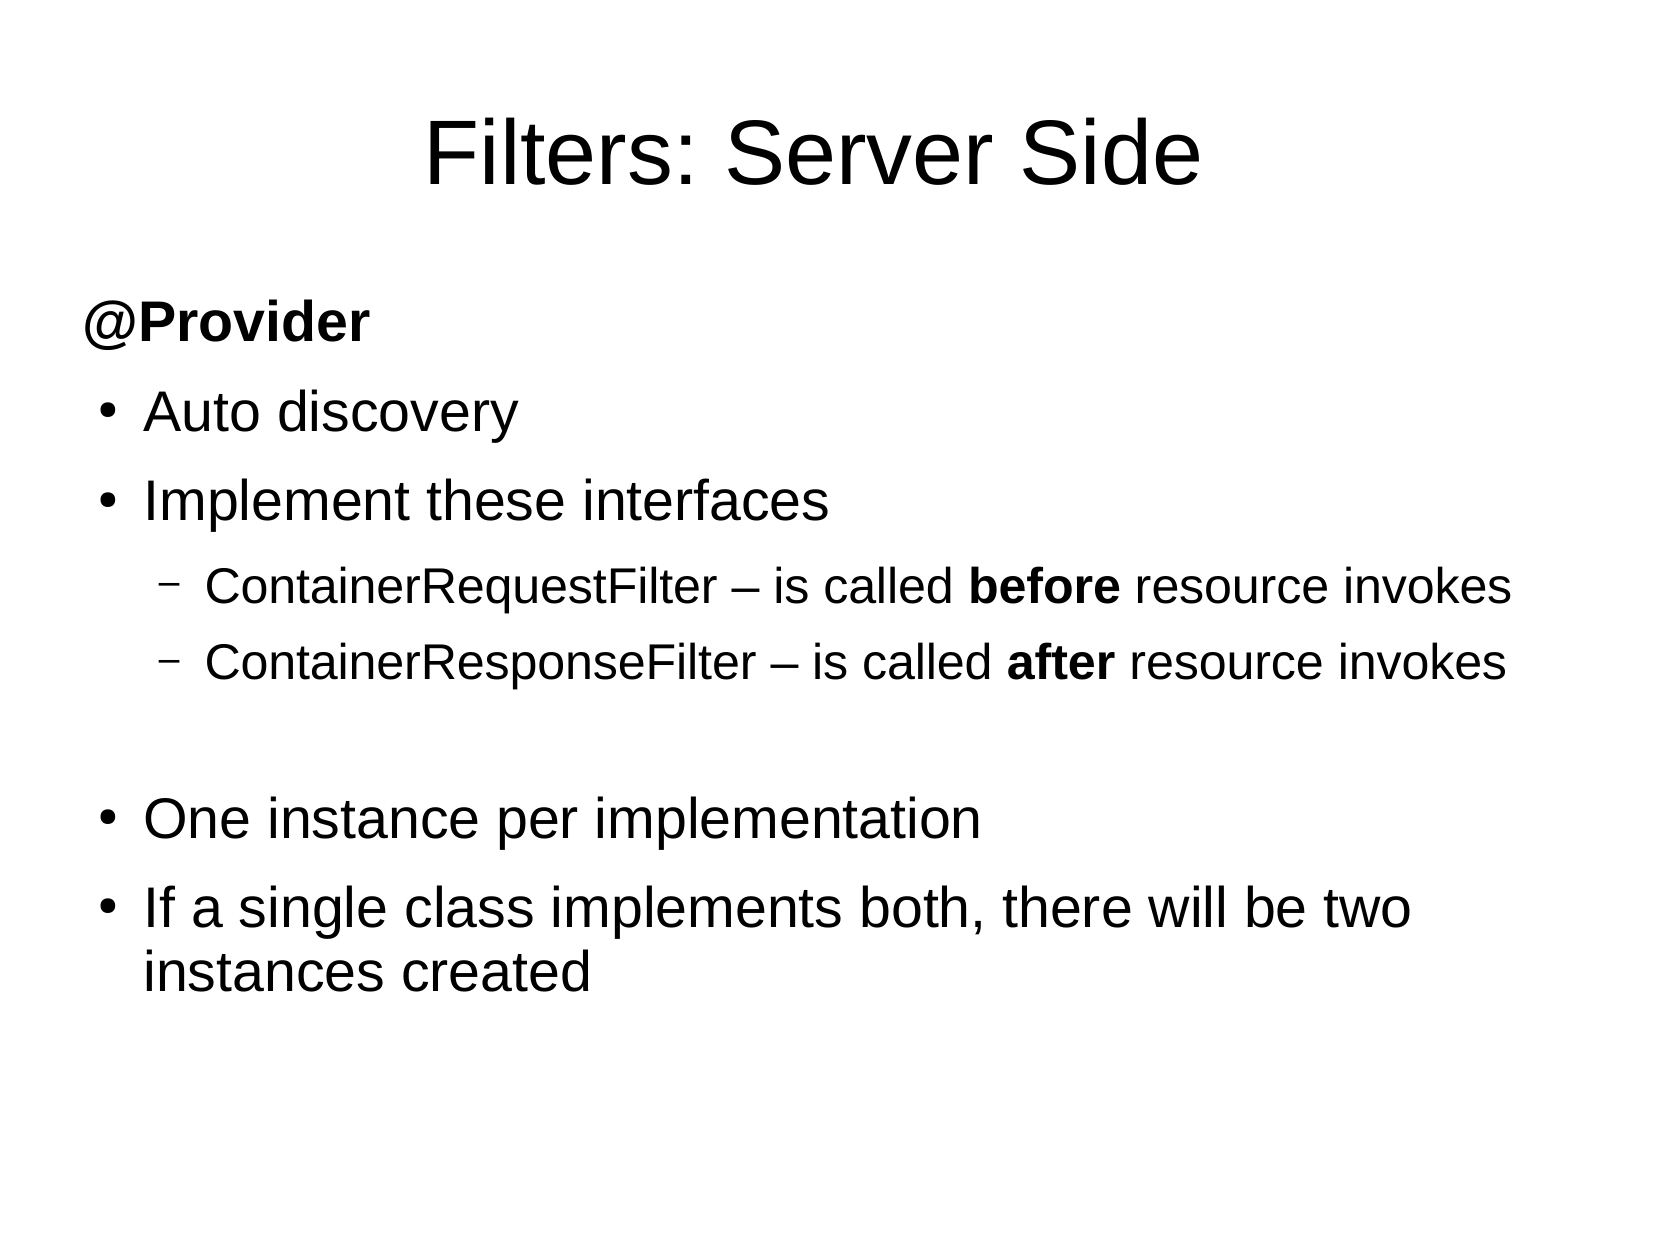

# Filters: Server Side
@Provider
Auto discovery
Implement these interfaces
ContainerRequestFilter – is called before resource invokes
ContainerResponseFilter – is called after resource invokes
One instance per implementation
If a single class implements both, there will be two instances created